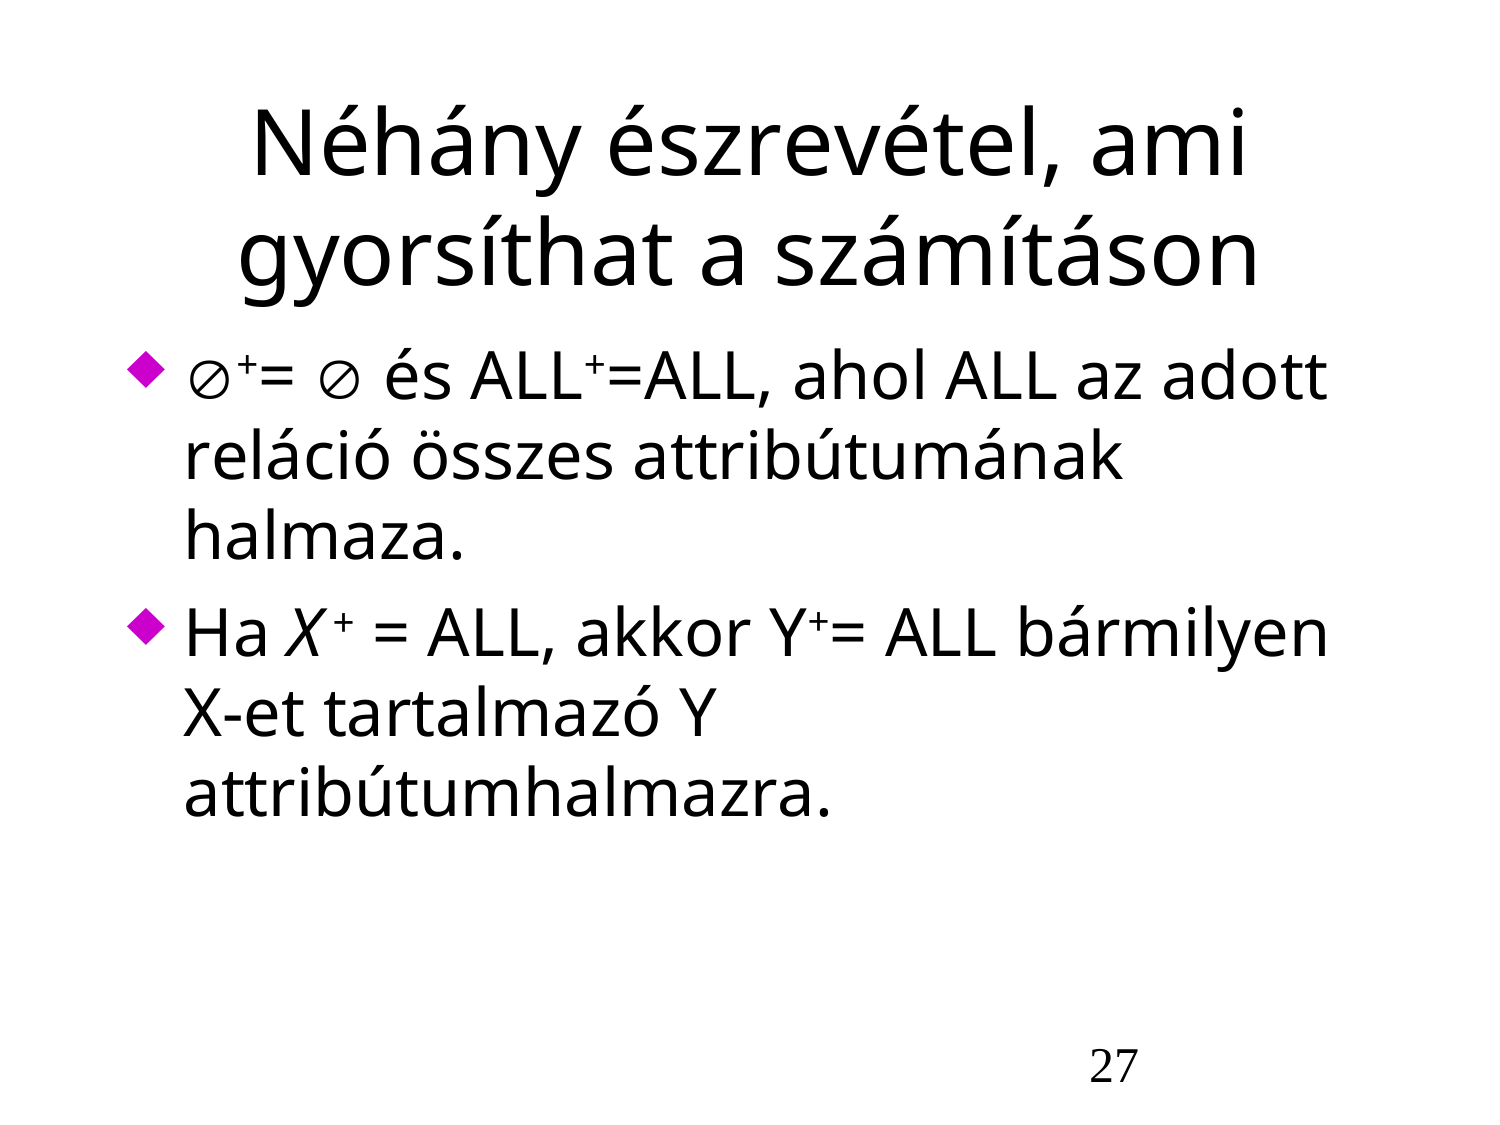

# Néhány észrevétel, ami gyorsíthat a számításon
+=  és ALL+=ALL, ahol ALL az adott reláció összes attribútumának halmaza.
Ha X + = ALL, akkor Y+= ALL bármilyen X-et tartalmazó Y attribútumhalmazra.
27